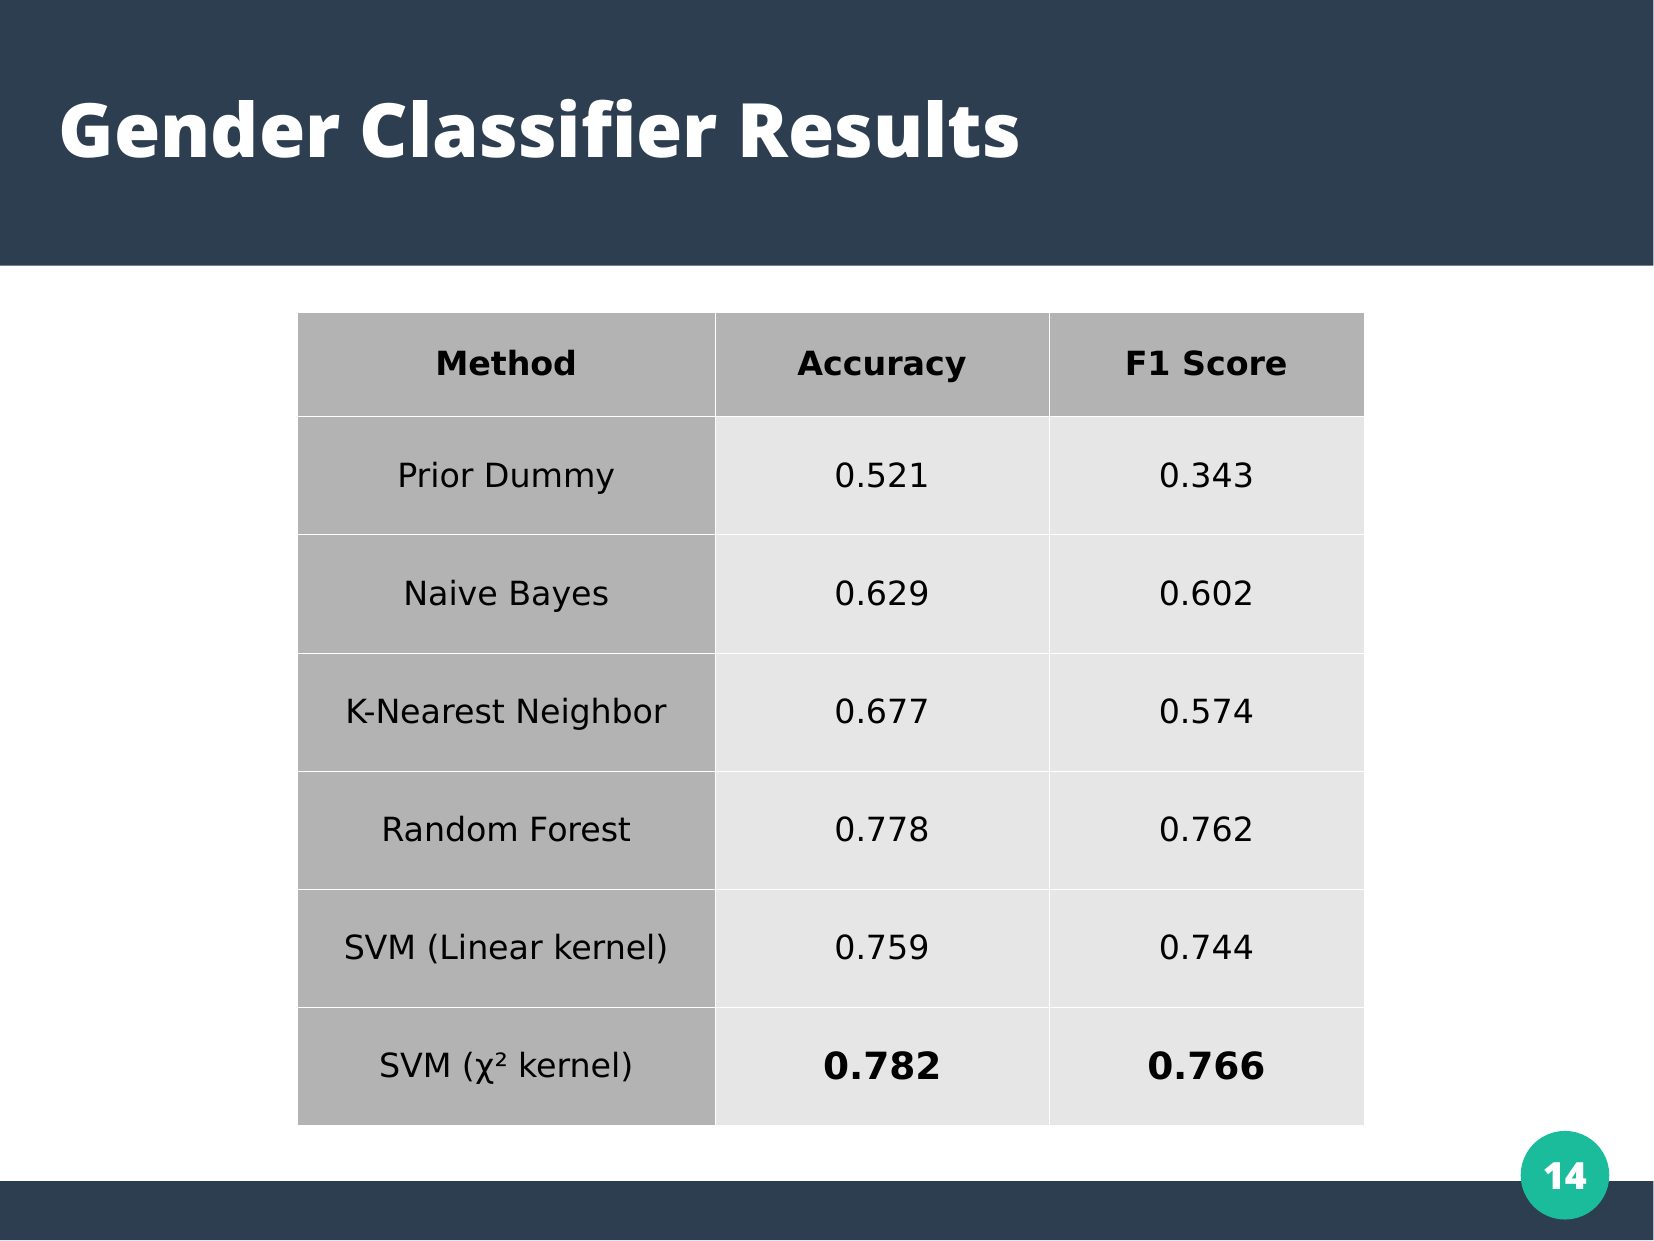

# Gender Classifier Results
| Method | Accuracy | F1 Score |
| --- | --- | --- |
| Prior Dummy | 0.521 | 0.343 |
| Naive Bayes | 0.629 | 0.602 |
| K-Nearest Neighbor | 0.677 | 0.574 |
| Random Forest | 0.778 | 0.762 |
| SVM (Linear kernel) | 0.759 | 0.744 |
| SVM (χ² kernel) | 0.782 | 0.766 |
14